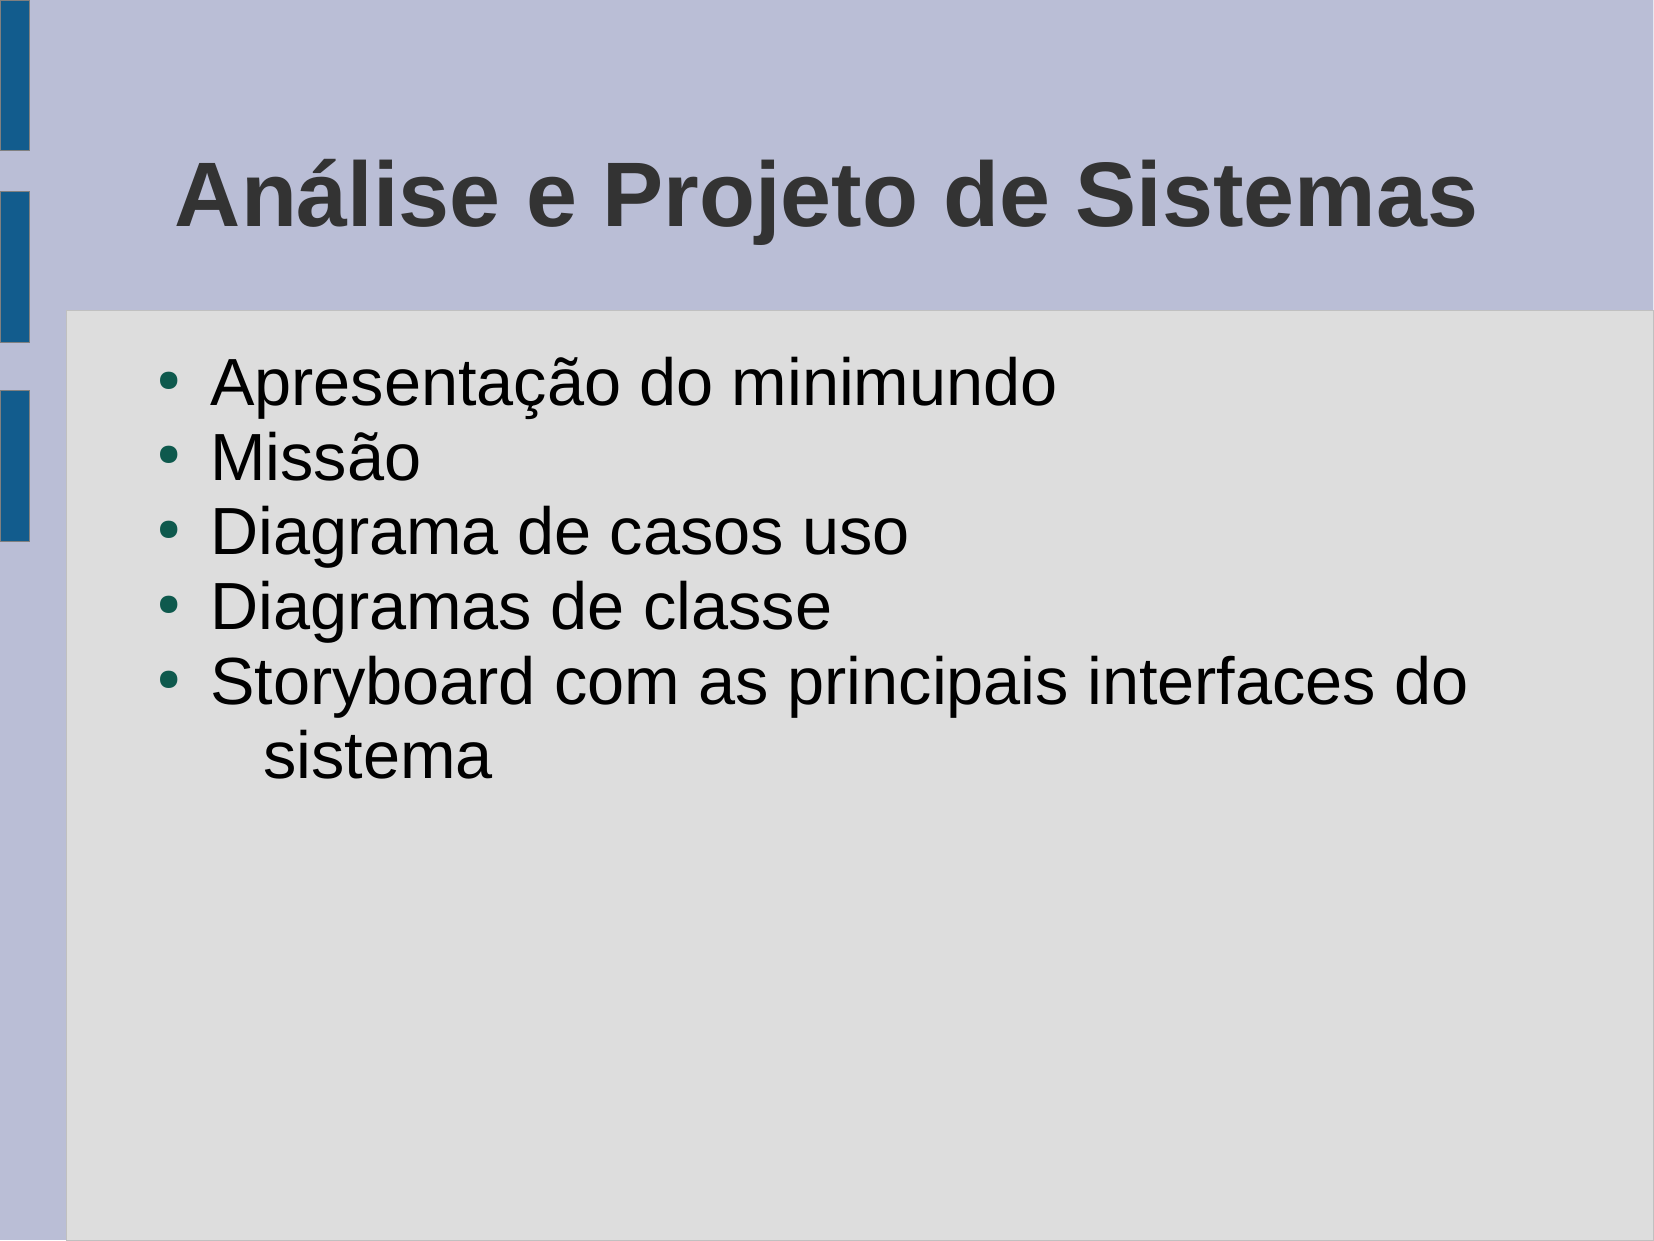

# Análise e Projeto de Sistemas
Apresentação do minimundo
Missão
Diagrama de casos uso
Diagramas de classe
Storyboard com as principais interfaces do sistema